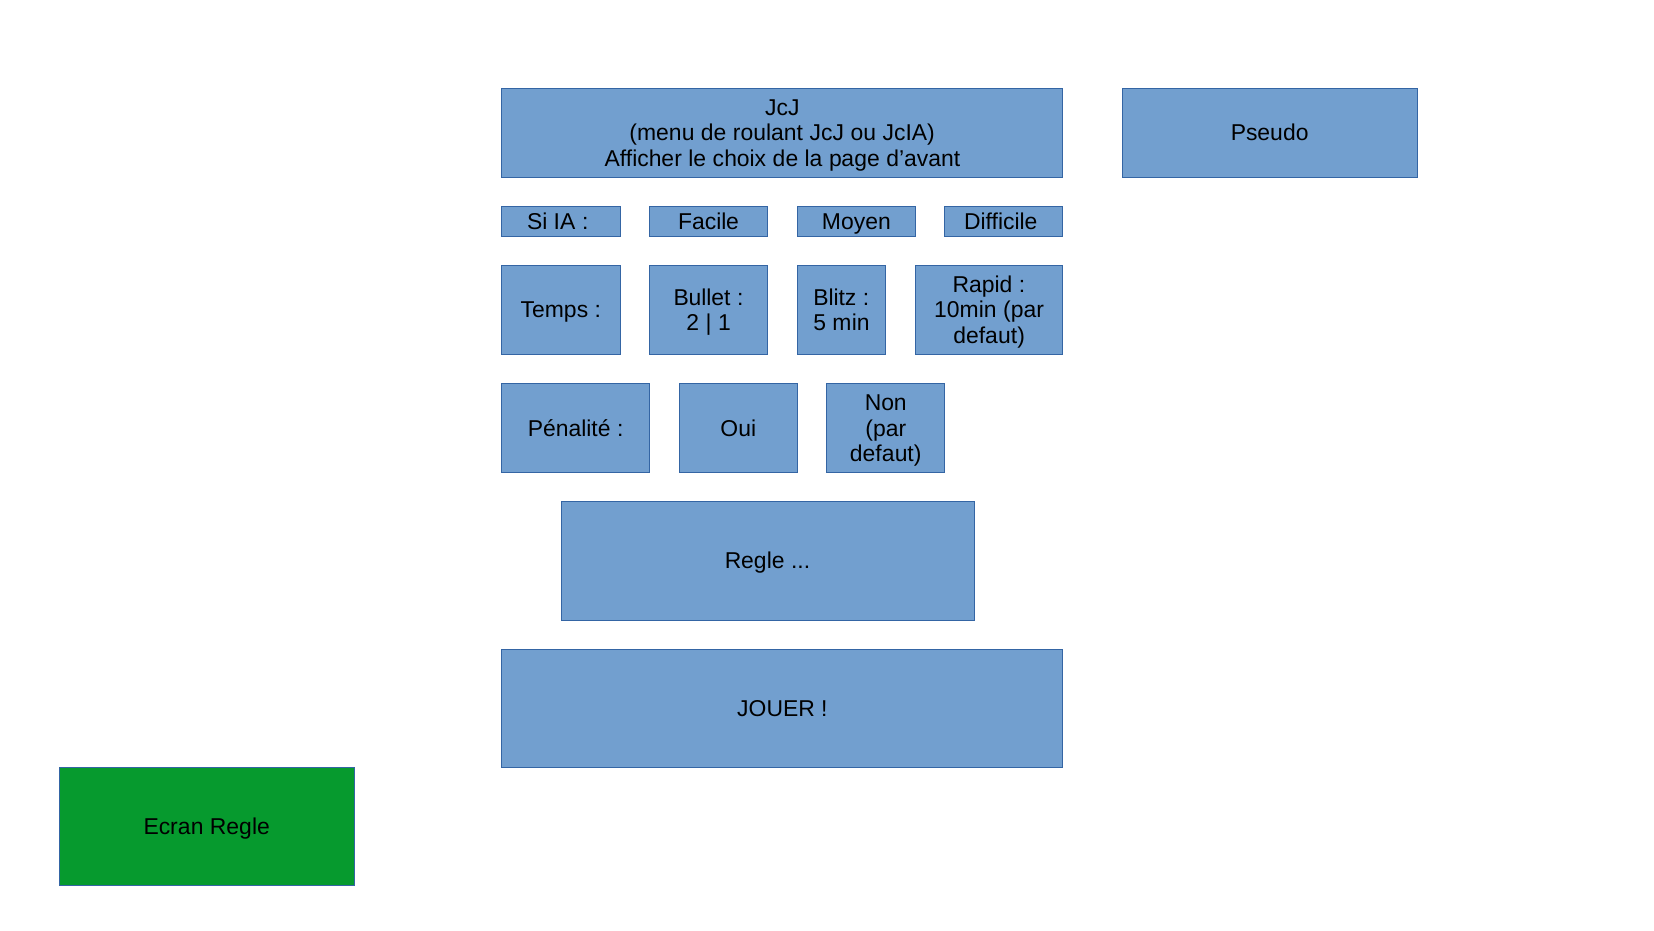

JcJ
(menu de roulant JcJ ou JcIA)
Afficher le choix de la page d’avant
Pseudo
Si IA :
Facile
Moyen
Difficile
Temps :
Bullet : 2 | 1
Blitz :
5 min
Rapid :
10min (par defaut)
Pénalité :
Oui
Non (par defaut)
Regle ...
JOUER !
Ecran Regle